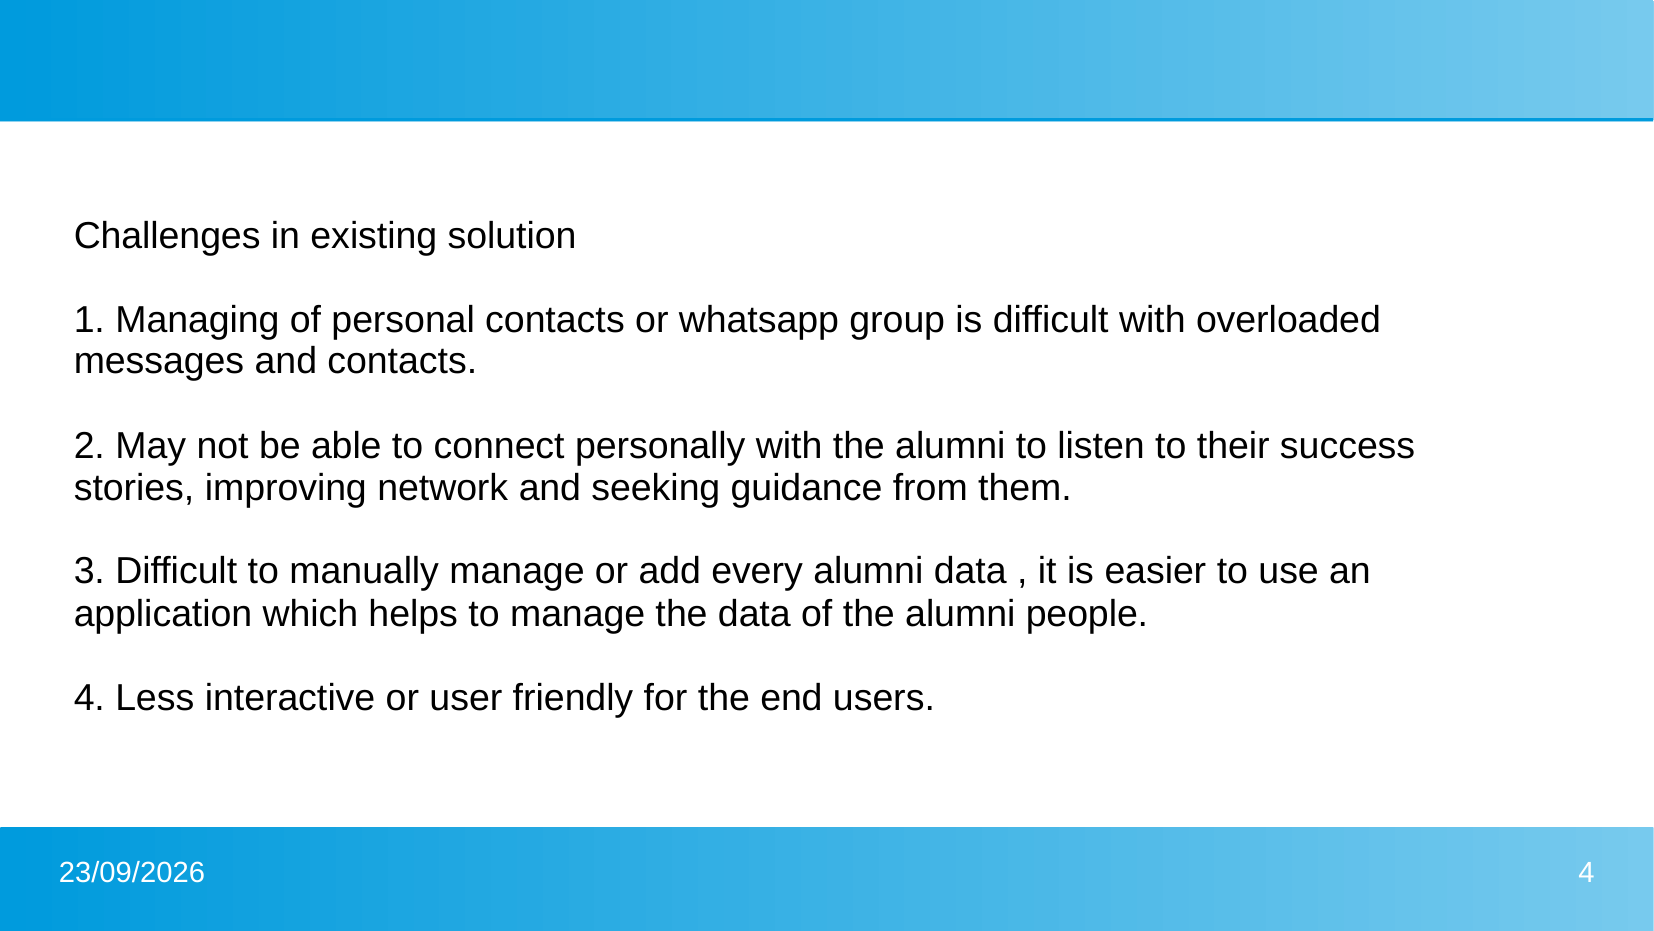

#
Challenges in existing solution
1. Managing of personal contacts or whatsapp group is difficult with overloaded messages and contacts.
2. May not be able to connect personally with the alumni to listen to their success stories, improving network and seeking guidance from them.
3. Difficult to manually manage or add every alumni data , it is easier to use an application which helps to manage the data of the alumni people.
4. Less interactive or user friendly for the end users.
4